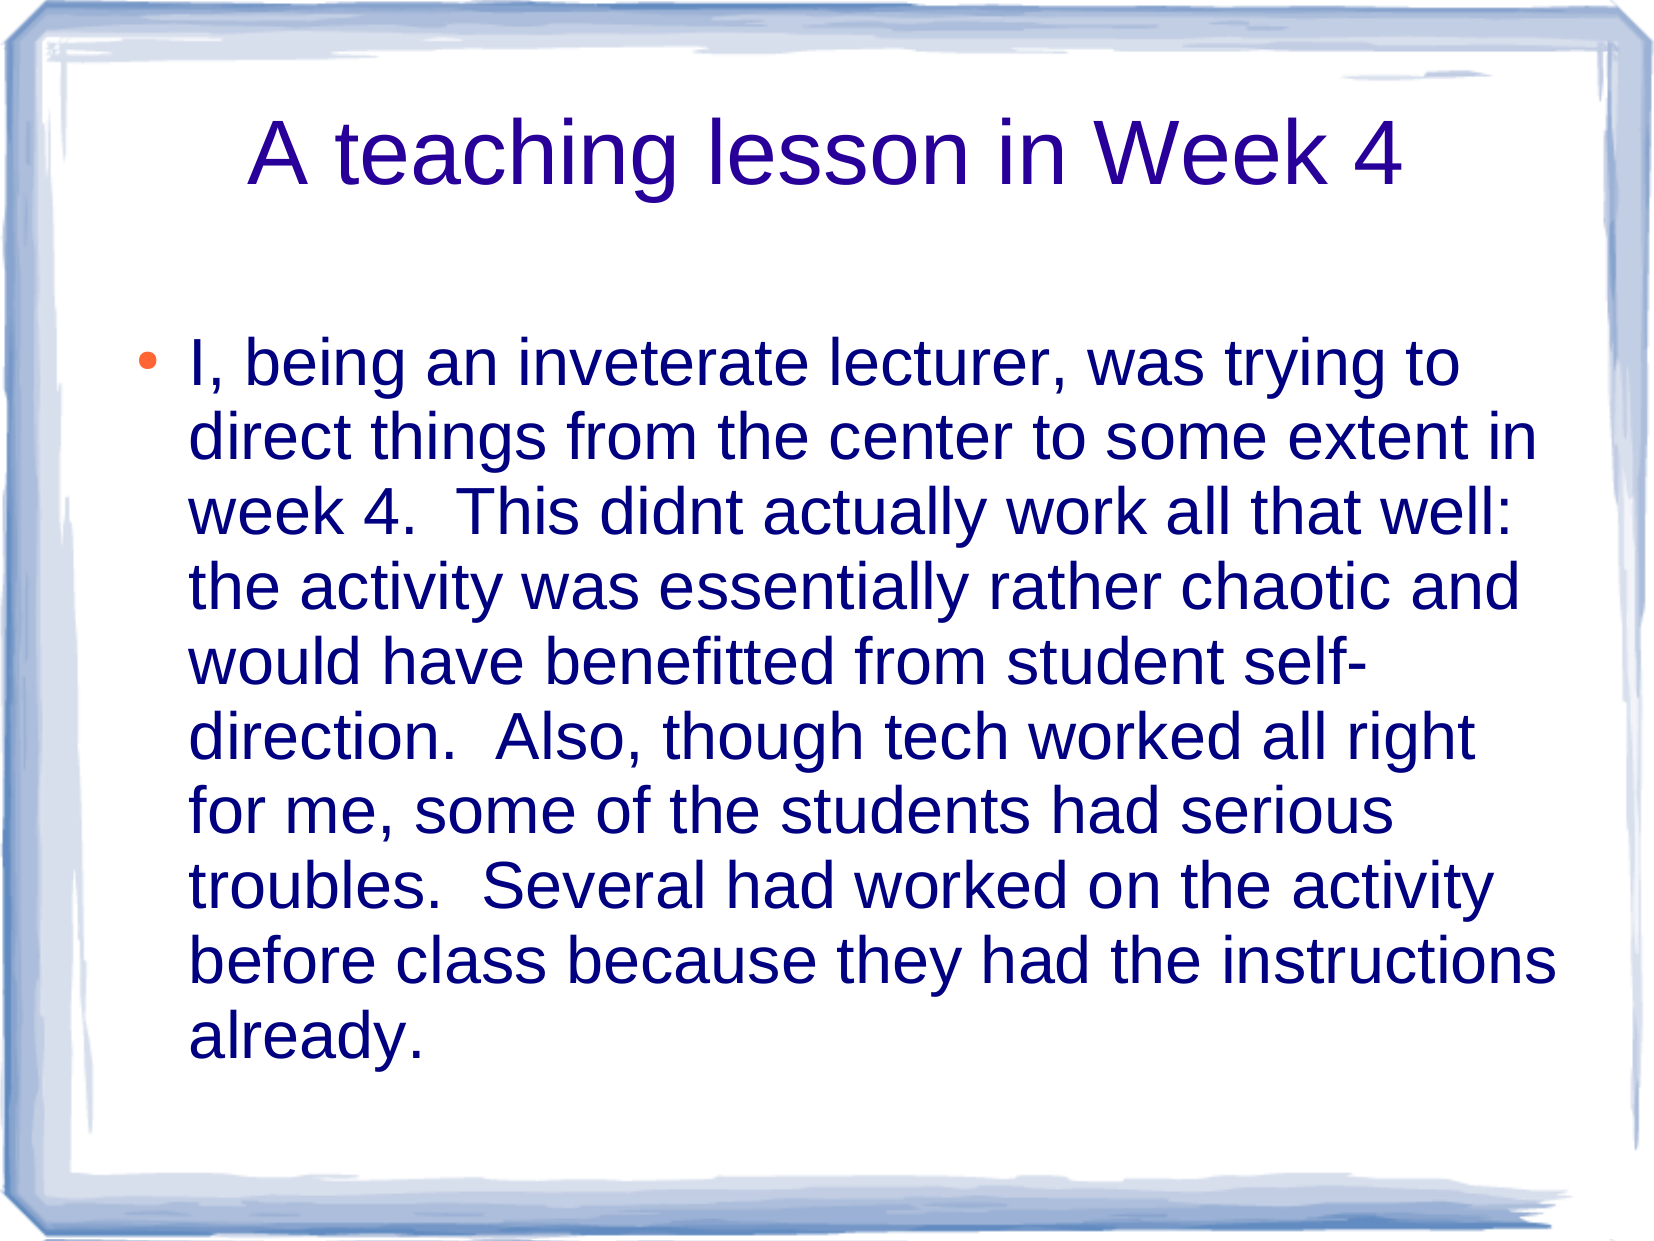

# A teaching lesson in Week 4
I, being an inveterate lecturer, was trying to direct things from the center to some extent in week 4. This didnt actually work all that well: the activity was essentially rather chaotic and would have benefitted from student self-direction. Also, though tech worked all right for me, some of the students had serious troubles. Several had worked on the activity before class because they had the instructions already.